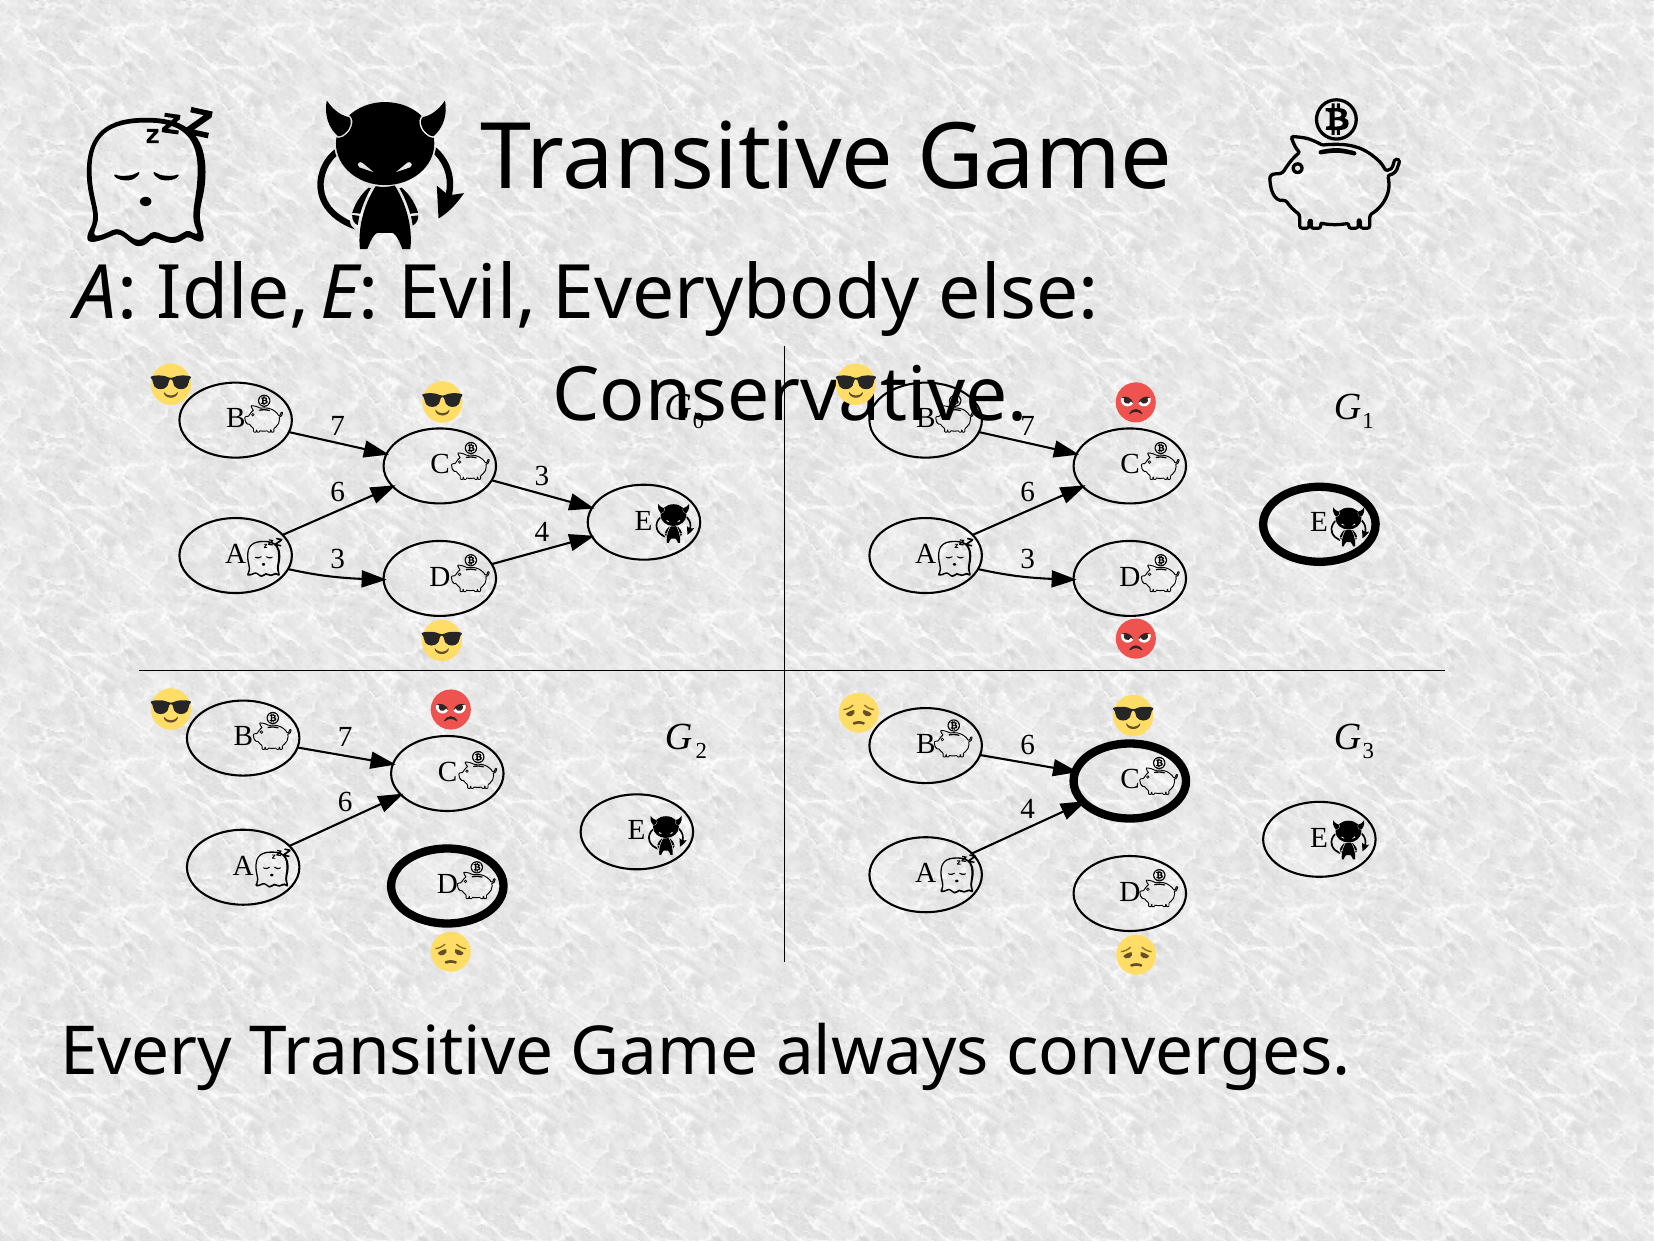

# Transitive Game
E: Evil,
Everybody else: Conservative.
A: Idle,
Every Transitive Game always converges.